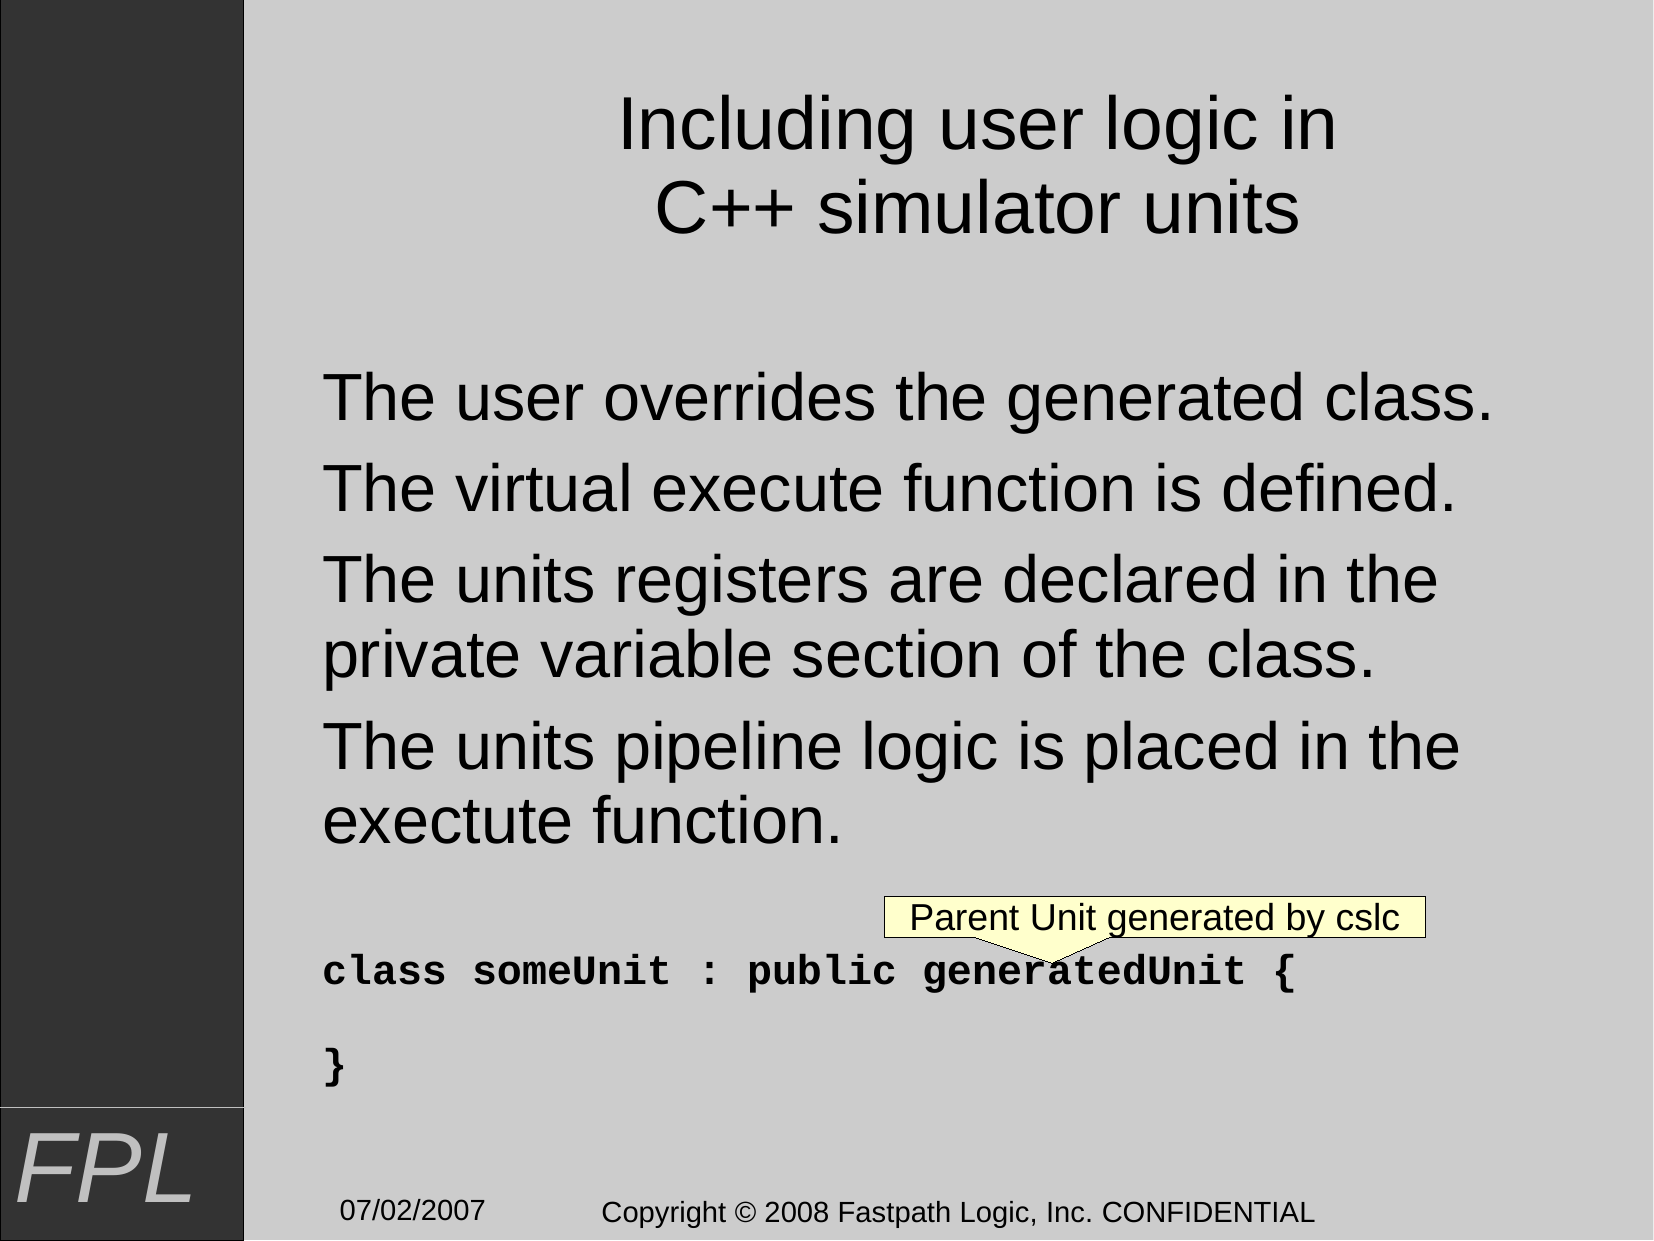

# Including user logic in C++ simulator units
The user overrides the generated class.
The virtual execute function is defined.
The units registers are declared in the private variable section of the class.
The units pipeline logic is placed in the exectute function.
class someUnit : public generatedUnit {
}
Parent Unit generated by cslc
07/02/2007
© 2007 FASTPATH LOGIC INC.